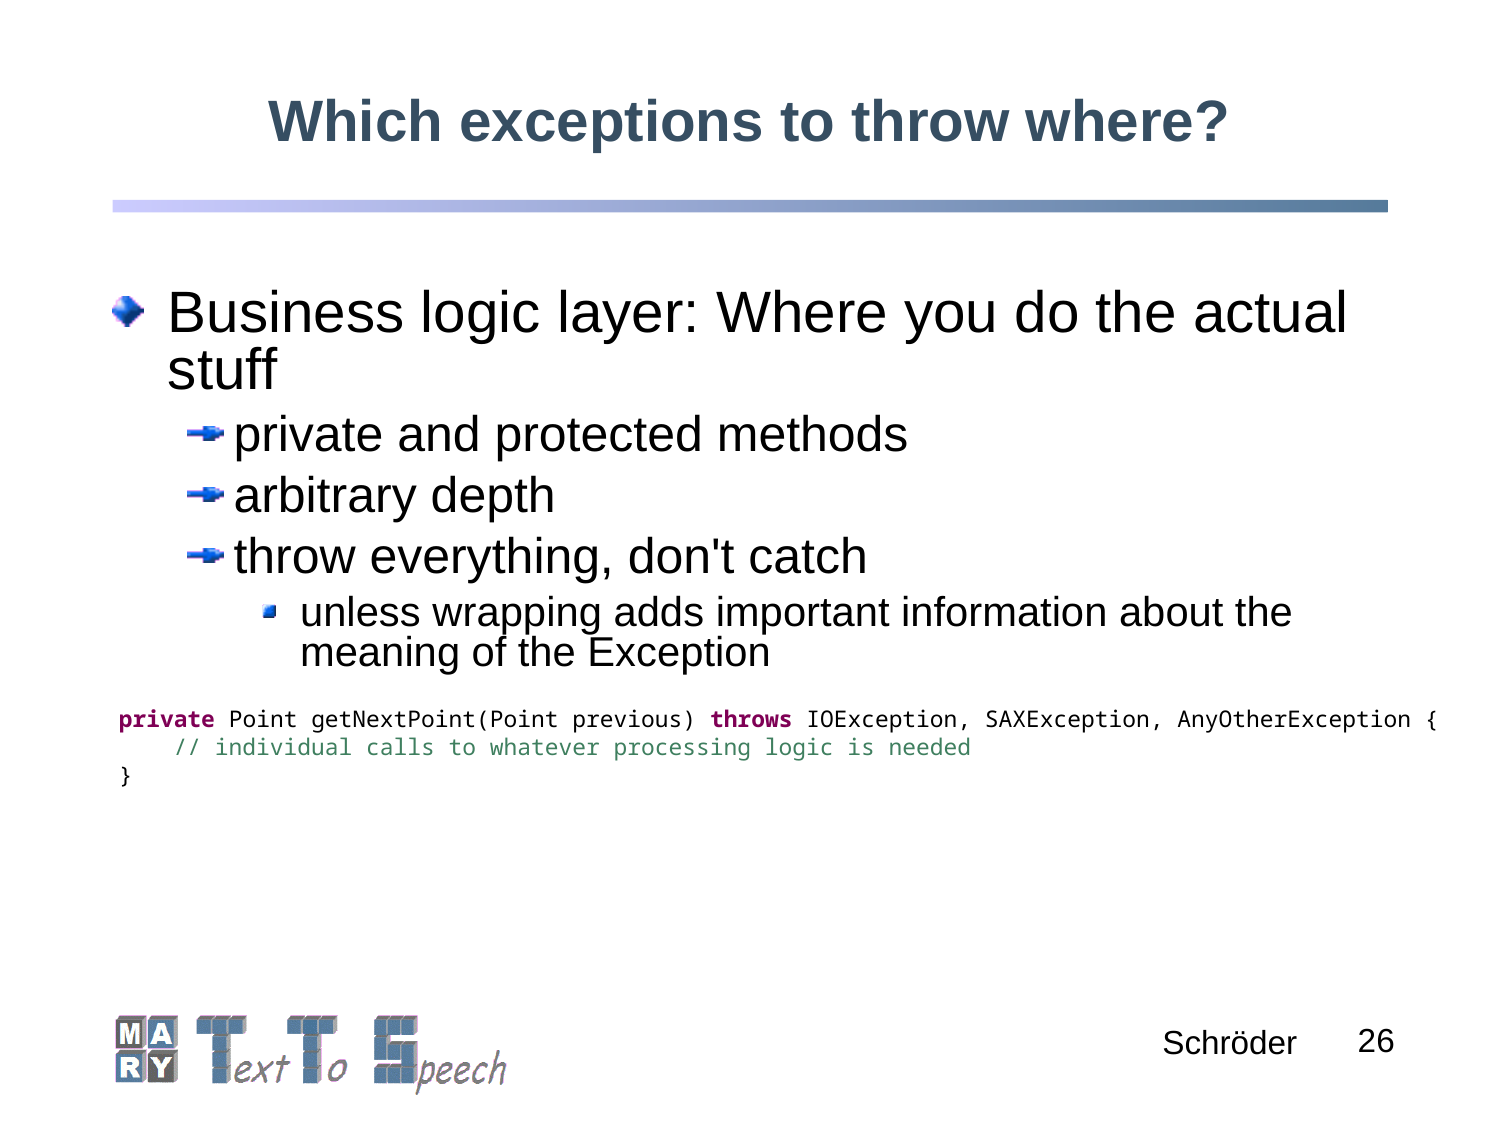

# Which exceptions to throw where?
Business logic layer: Where you do the actual stuff
private and protected methods
arbitrary depth
throw everything, don't catch
unless wrapping adds important information about the meaning of the Exception
private Point getNextPoint(Point previous) throws IOException, SAXException, AnyOtherException {
 // individual calls to whatever processing logic is needed
}